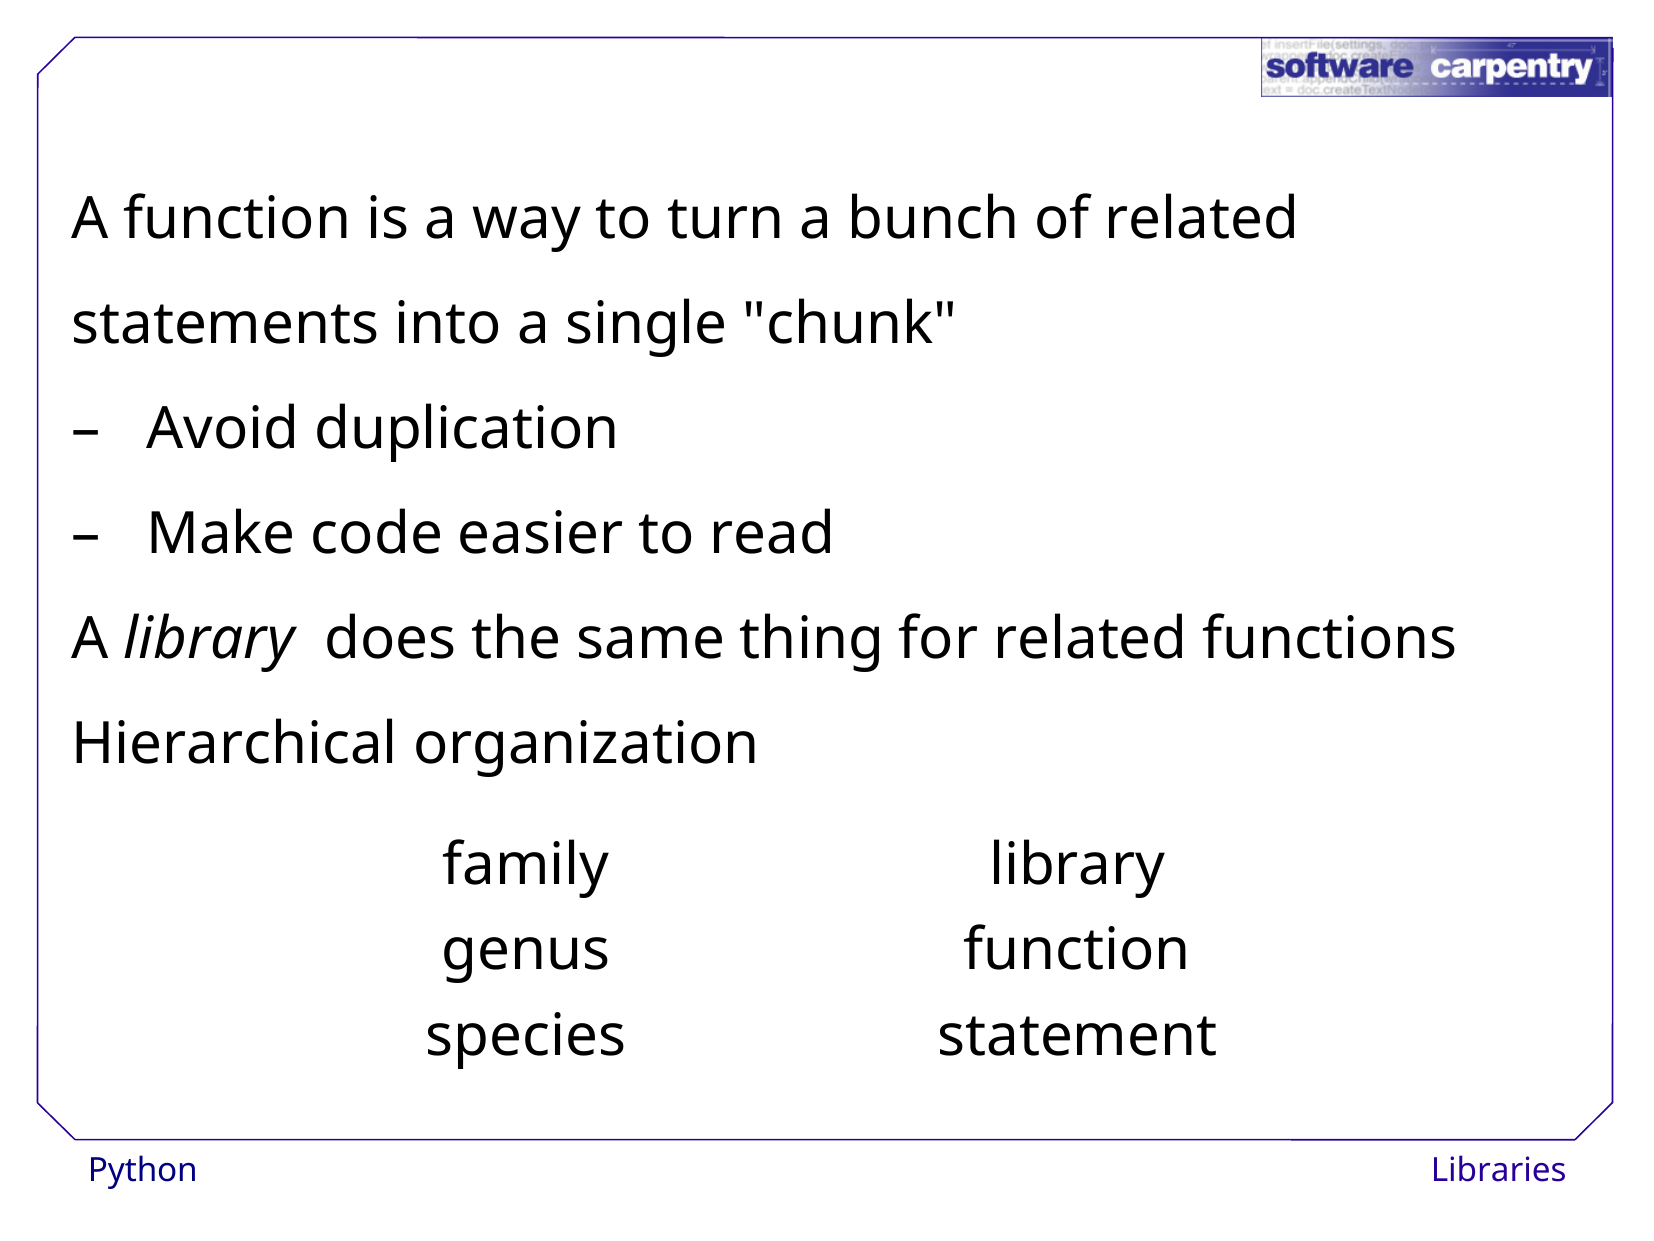

A function is a way to turn a bunch of related
statements into a single "chunk"
–	Avoid duplication
–	Make code easier to read
A library does the same thing for related functions
Hierarchical organization
| family | library |
| --- | --- |
| genus | function |
| species | statement |